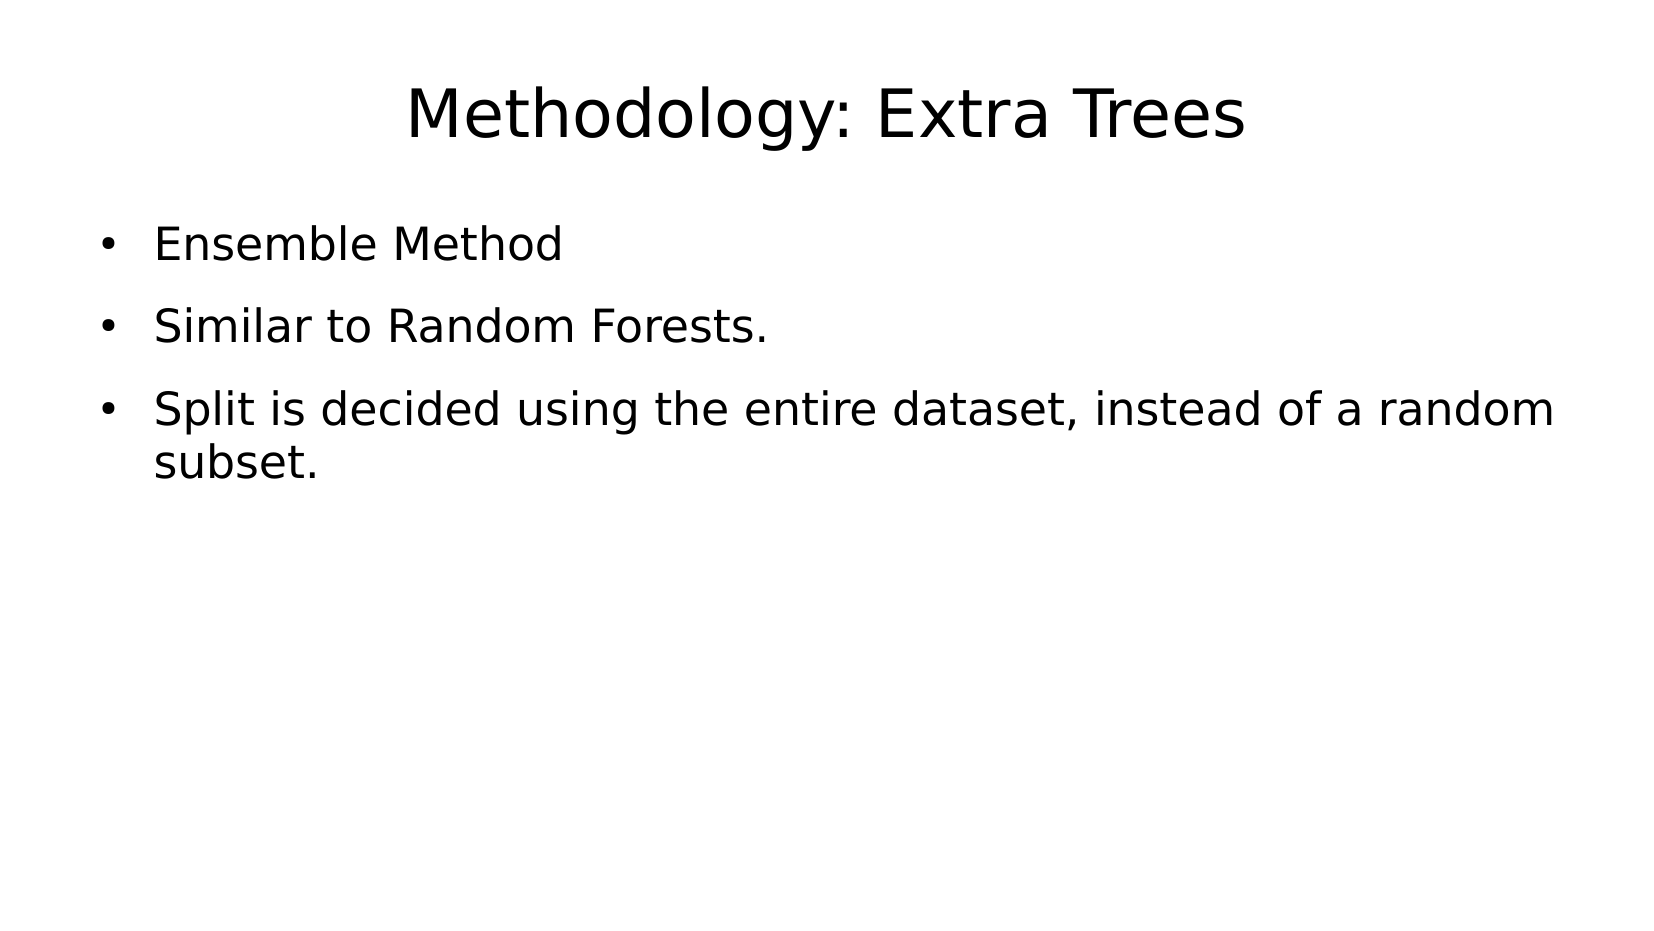

# Methodology: Extra Trees
Ensemble Method
Similar to Random Forests.
Split is decided using the entire dataset, instead of a random subset.